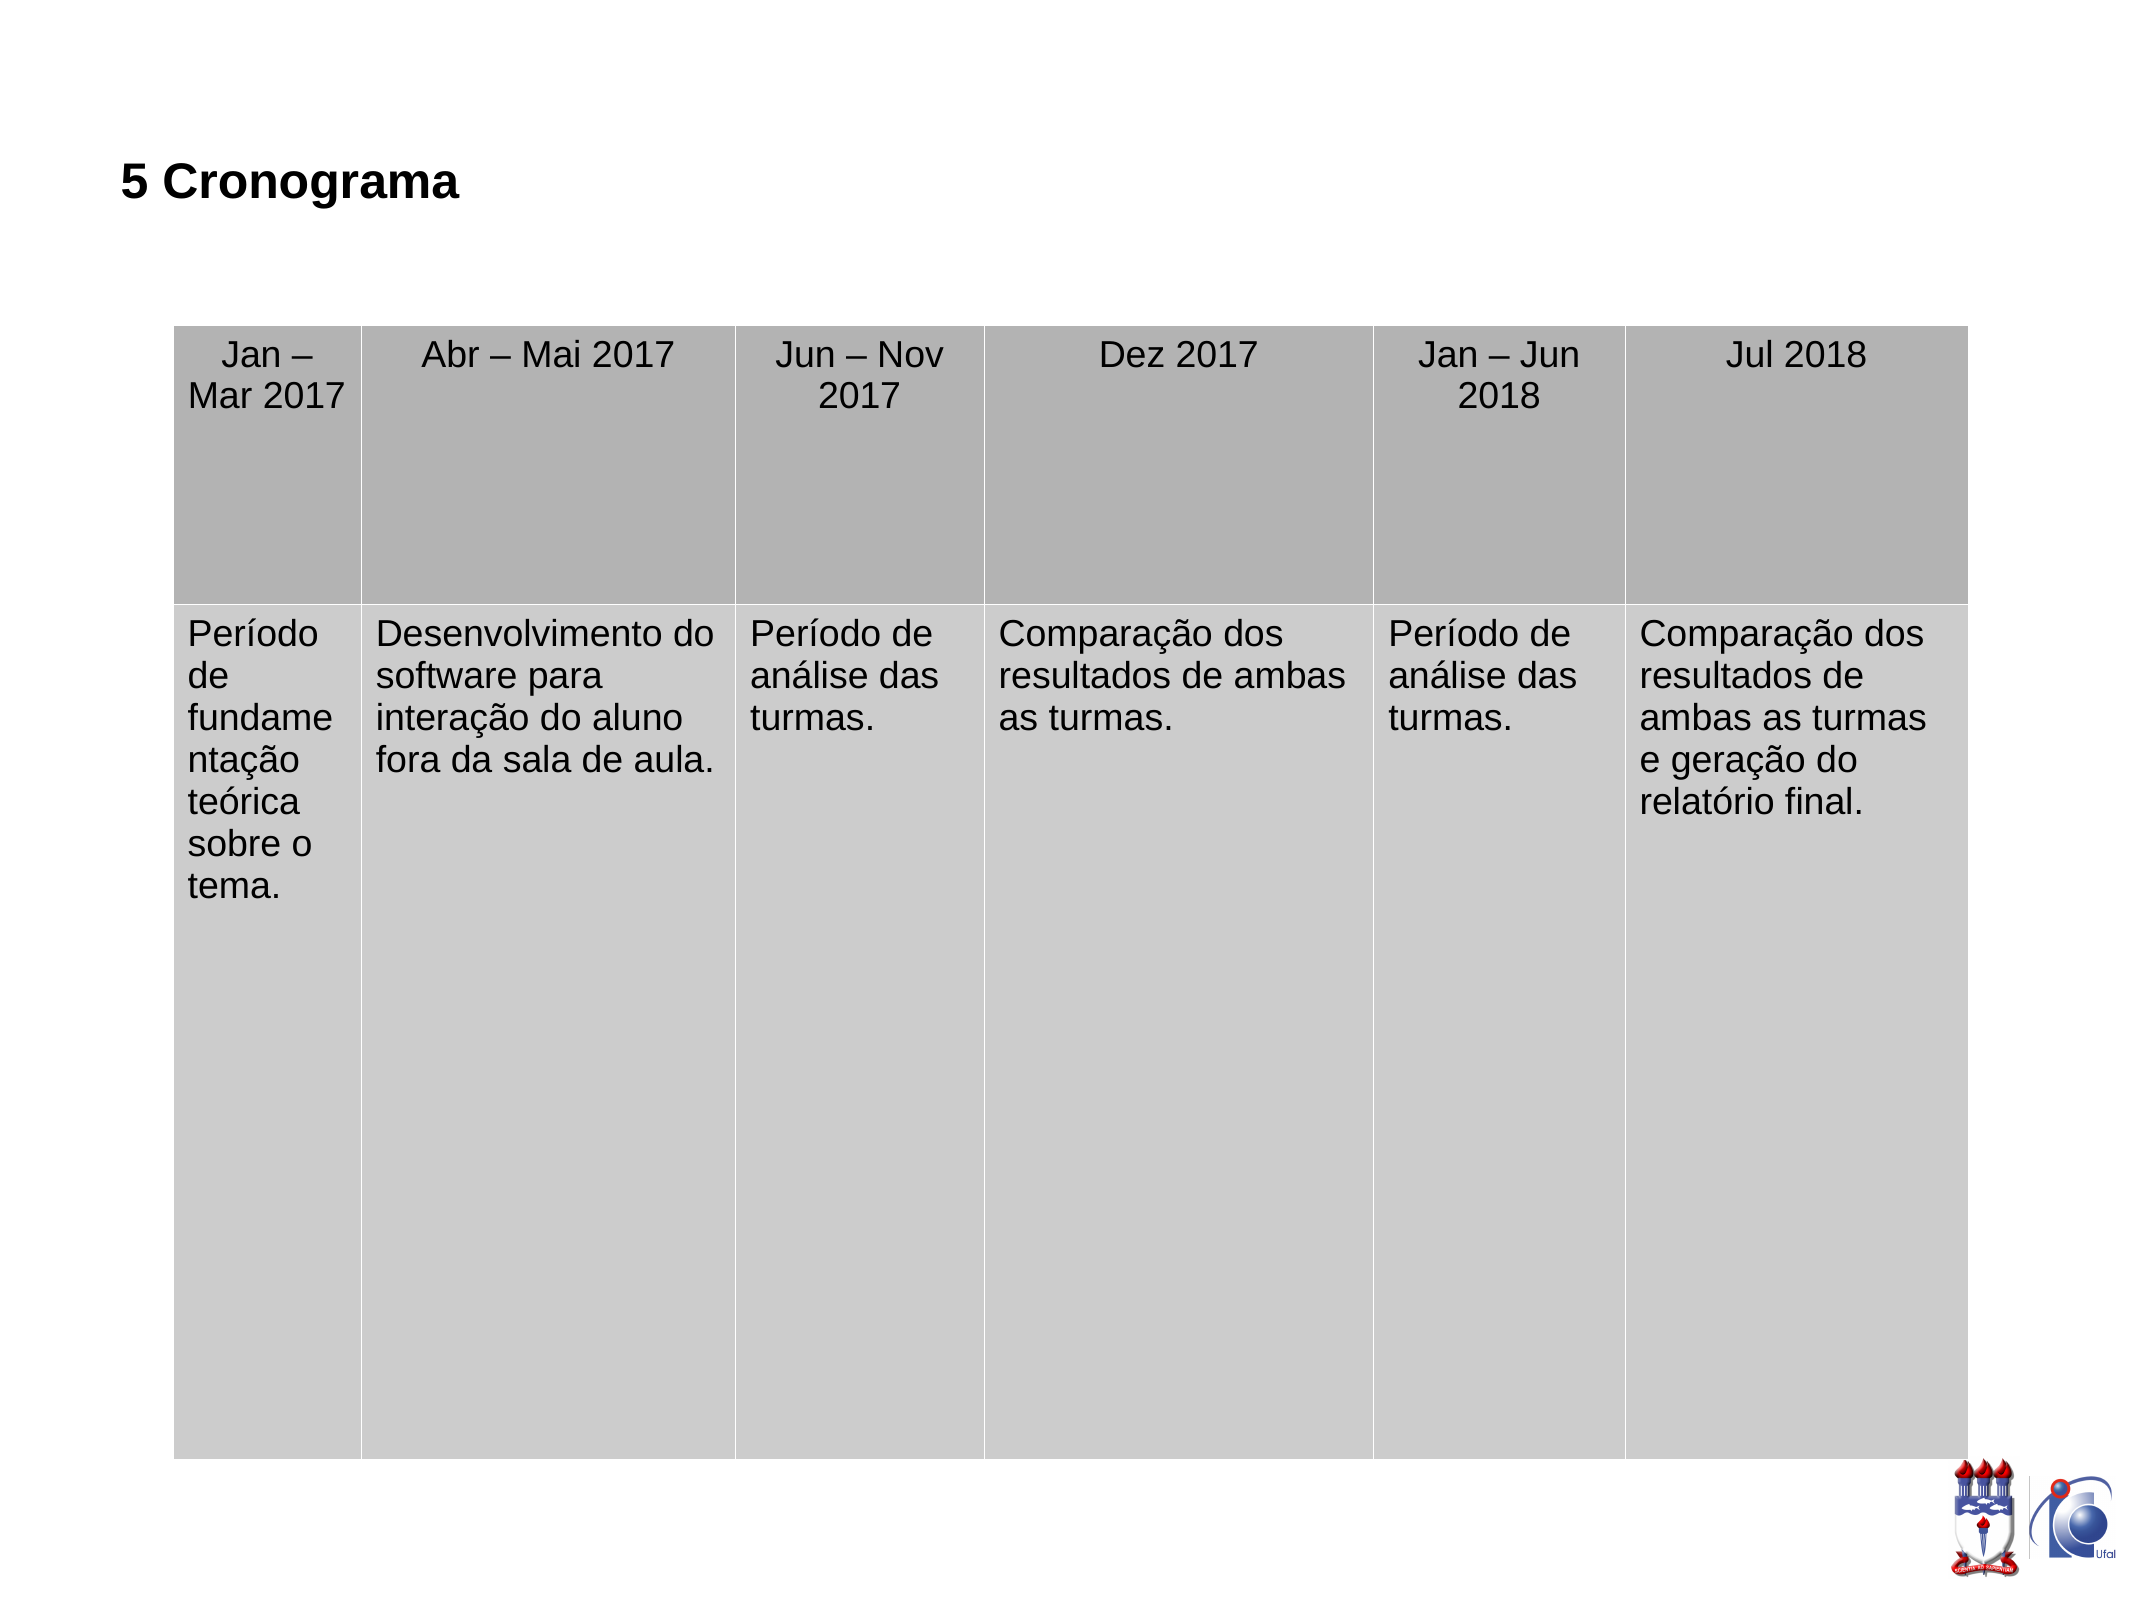

# 5 Cronograma
| Jan – Mar 2017 | Abr – Mai 2017 | Jun – Nov 2017 | Dez 2017 | Jan – Jun 2018 | Jul 2018 |
| --- | --- | --- | --- | --- | --- |
| Período de fundamentação teórica sobre o tema. | Desenvolvimento do software para interação do aluno fora da sala de aula. | Período de análise das turmas. | Comparação dos resultados de ambas as turmas. | Período de análise das turmas. | Comparação dos resultados de ambas as turmas e geração do relatório final. |